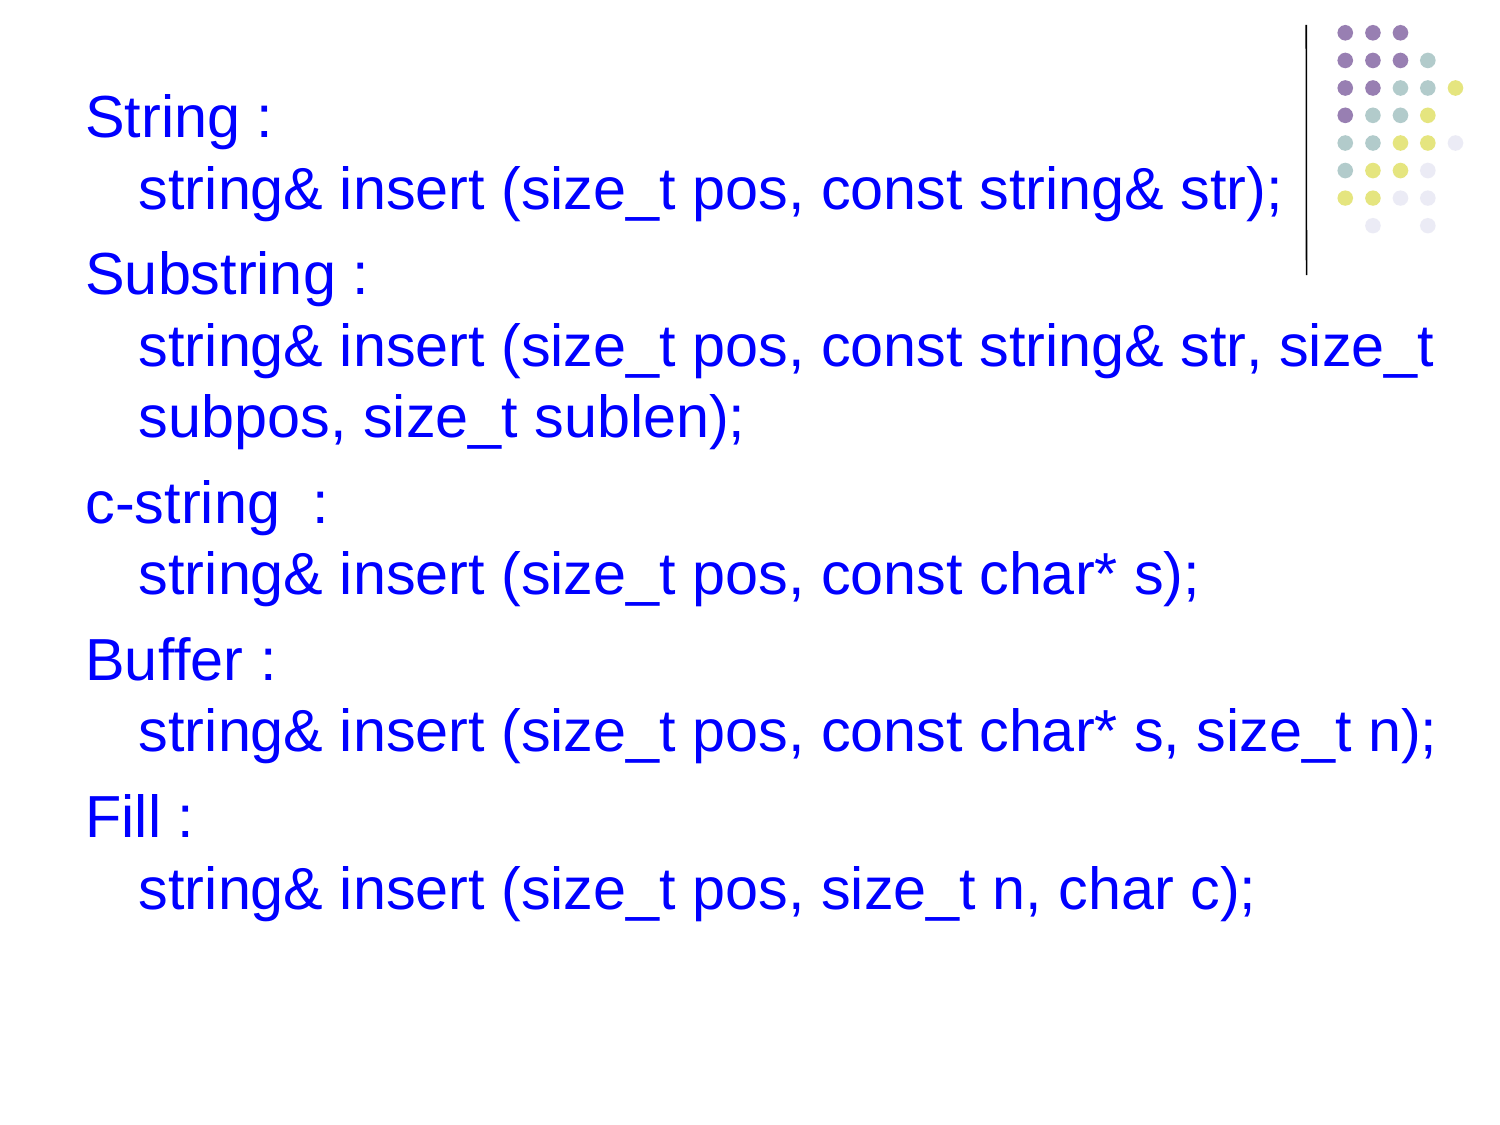

# String : string& insert (size_t pos, const string& str);
Substring :
string& insert (size_t pos, const string& str, size_t subpos, size_t sublen);
c-string	 :
string& insert (size_t pos, const char* s);
Buffer :
string& insert (size_t pos, const char* s, size_t n);
Fill :
string& insert (size_t pos, size_t n, char c);